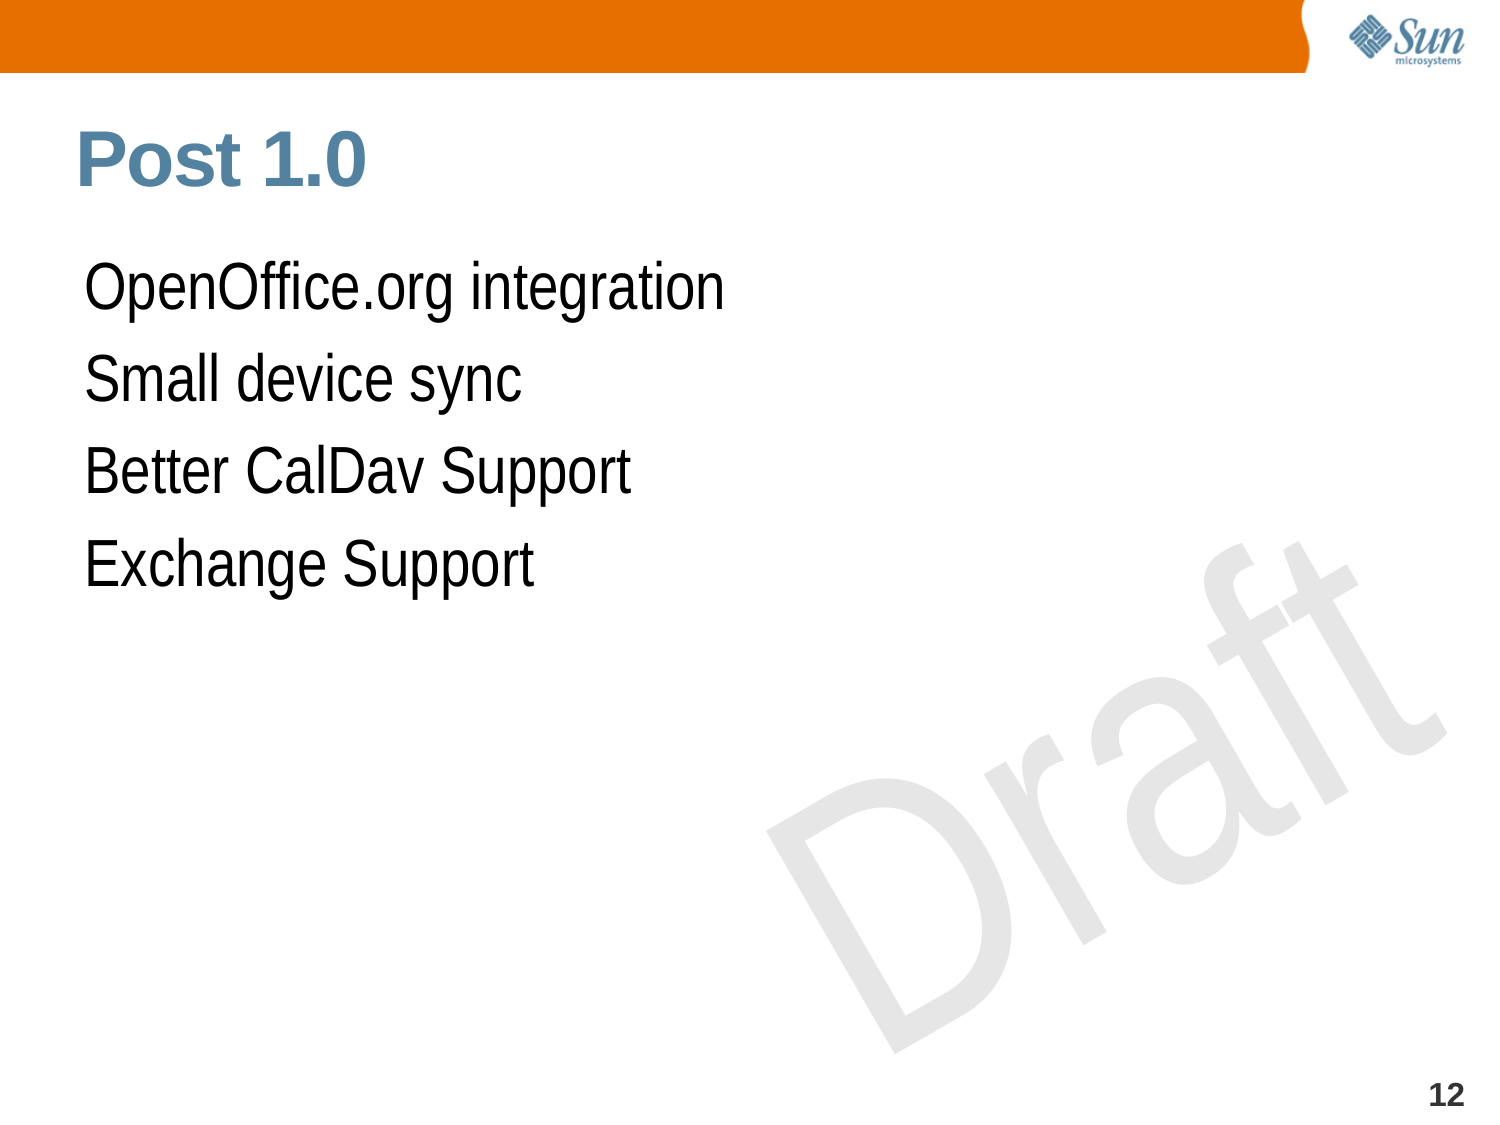

# Post 1.0
OpenOffice.org integration
Small device sync
Better CalDav Support
Exchange Support